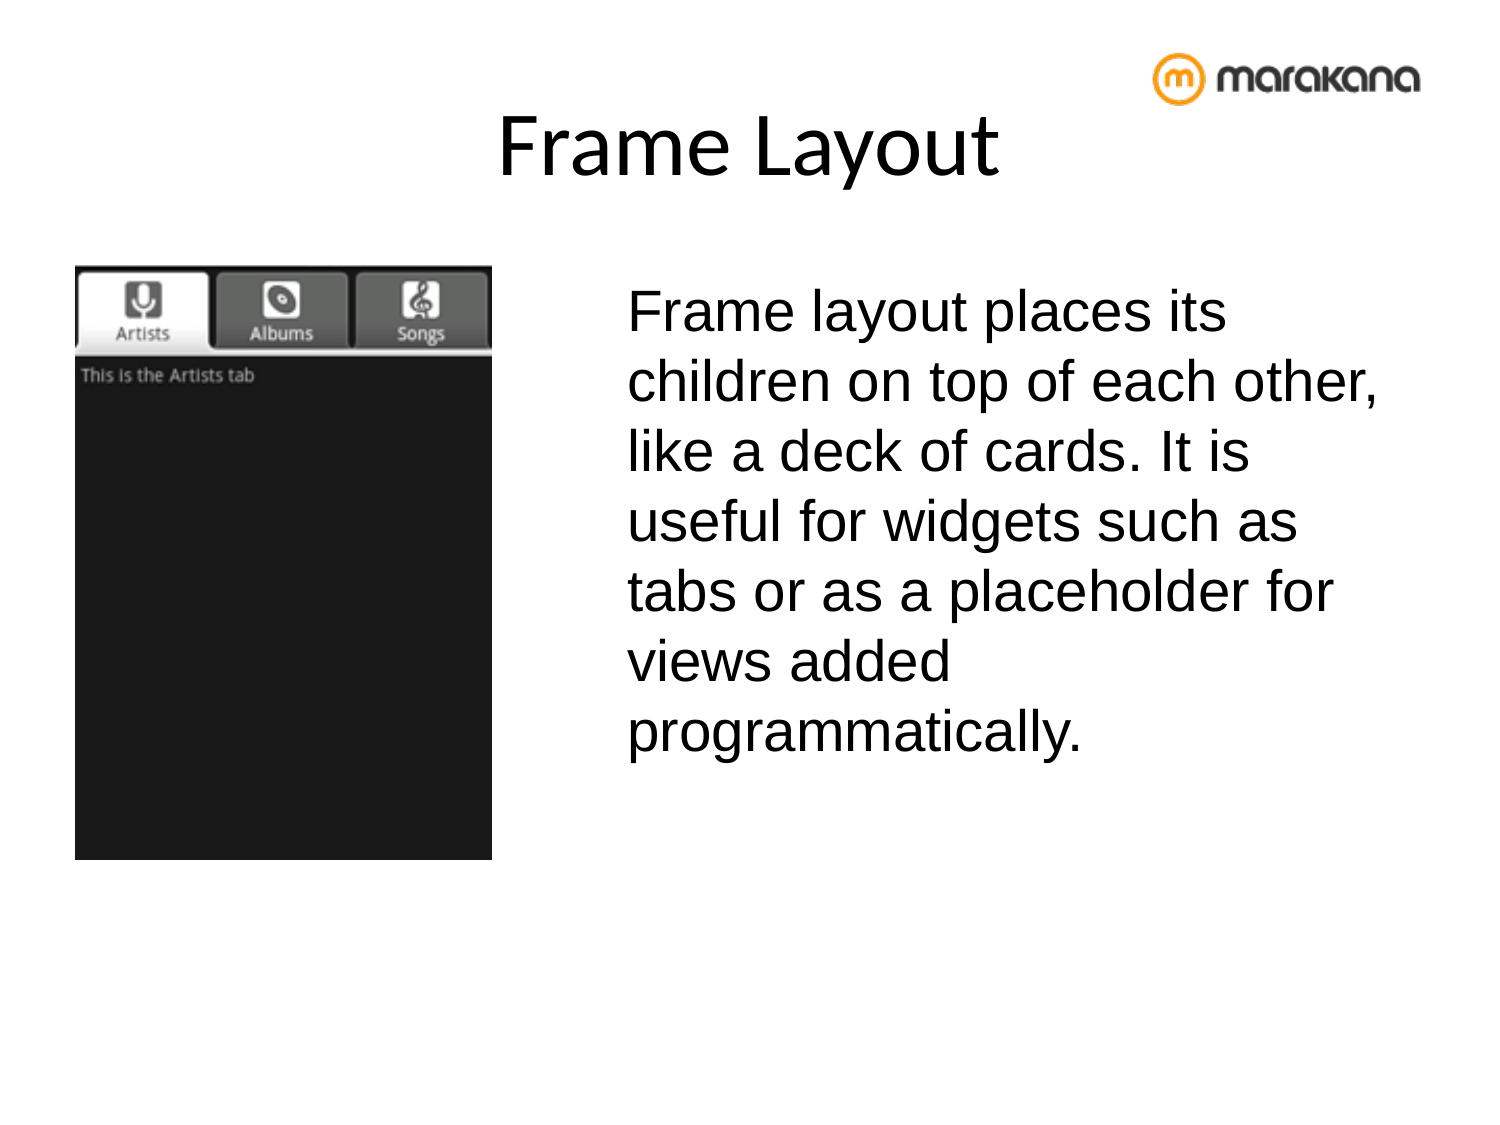

# Frame Layout
Frame layout places its children on top of each other, like a deck of cards. It is useful for widgets such as tabs or as a placeholder for views added programmatically.